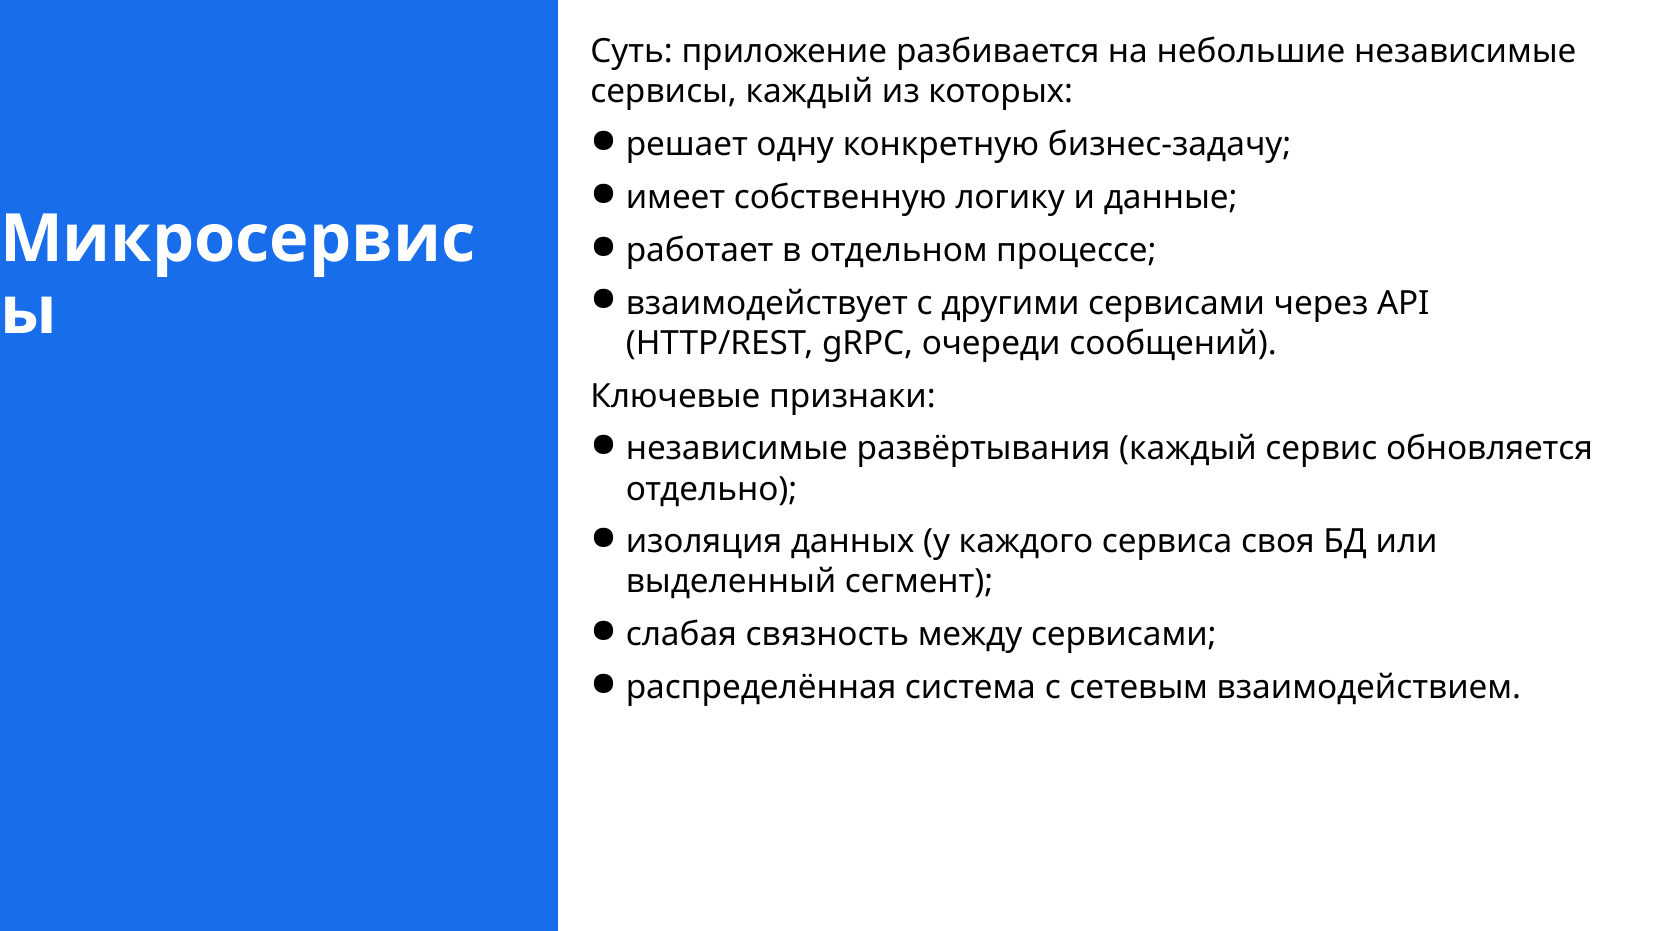

Суть: приложение разбивается на небольшие независимые сервисы, каждый из которых:
решает одну конкретную бизнес‑задачу;
имеет собственную логику и данные;
работает в отдельном процессе;
взаимодействует с другими сервисами через API (HTTP/REST, gRPC, очереди сообщений).
Ключевые признаки:
независимые развёртывания (каждый сервис обновляется отдельно);
изоляция данных (у каждого сервиса своя БД или выделенный сегмент);
слабая связность между сервисами;
распределённая система с сетевым взаимодействием.
# Микросервисы